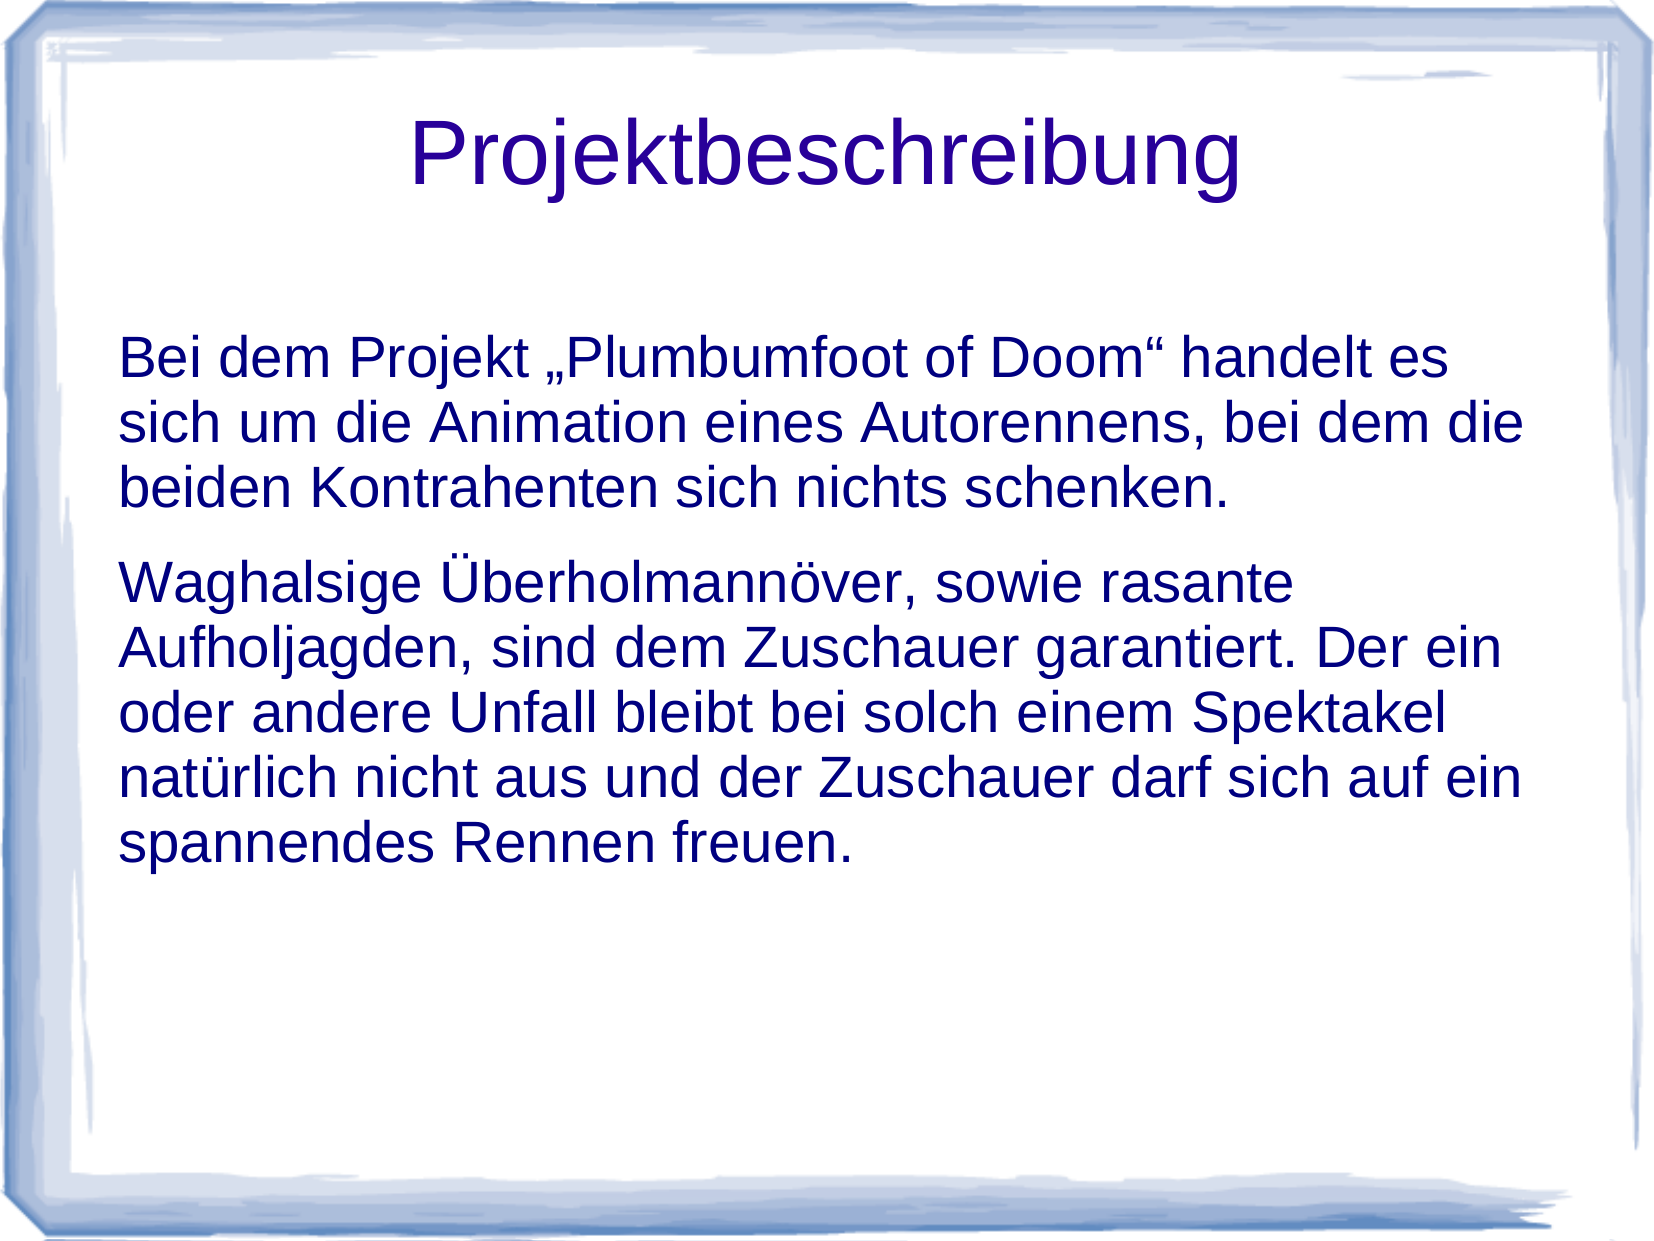

# Projektbeschreibung
Bei dem Projekt „Plumbumfoot of Doom“ handelt es sich um die Animation eines Autorennens, bei dem die beiden Kontrahenten sich nichts schenken.
Waghalsige Überholmannöver, sowie rasante Aufholjagden, sind dem Zuschauer garantiert. Der ein oder andere Unfall bleibt bei solch einem Spektakel natürlich nicht aus und der Zuschauer darf sich auf ein spannendes Rennen freuen.